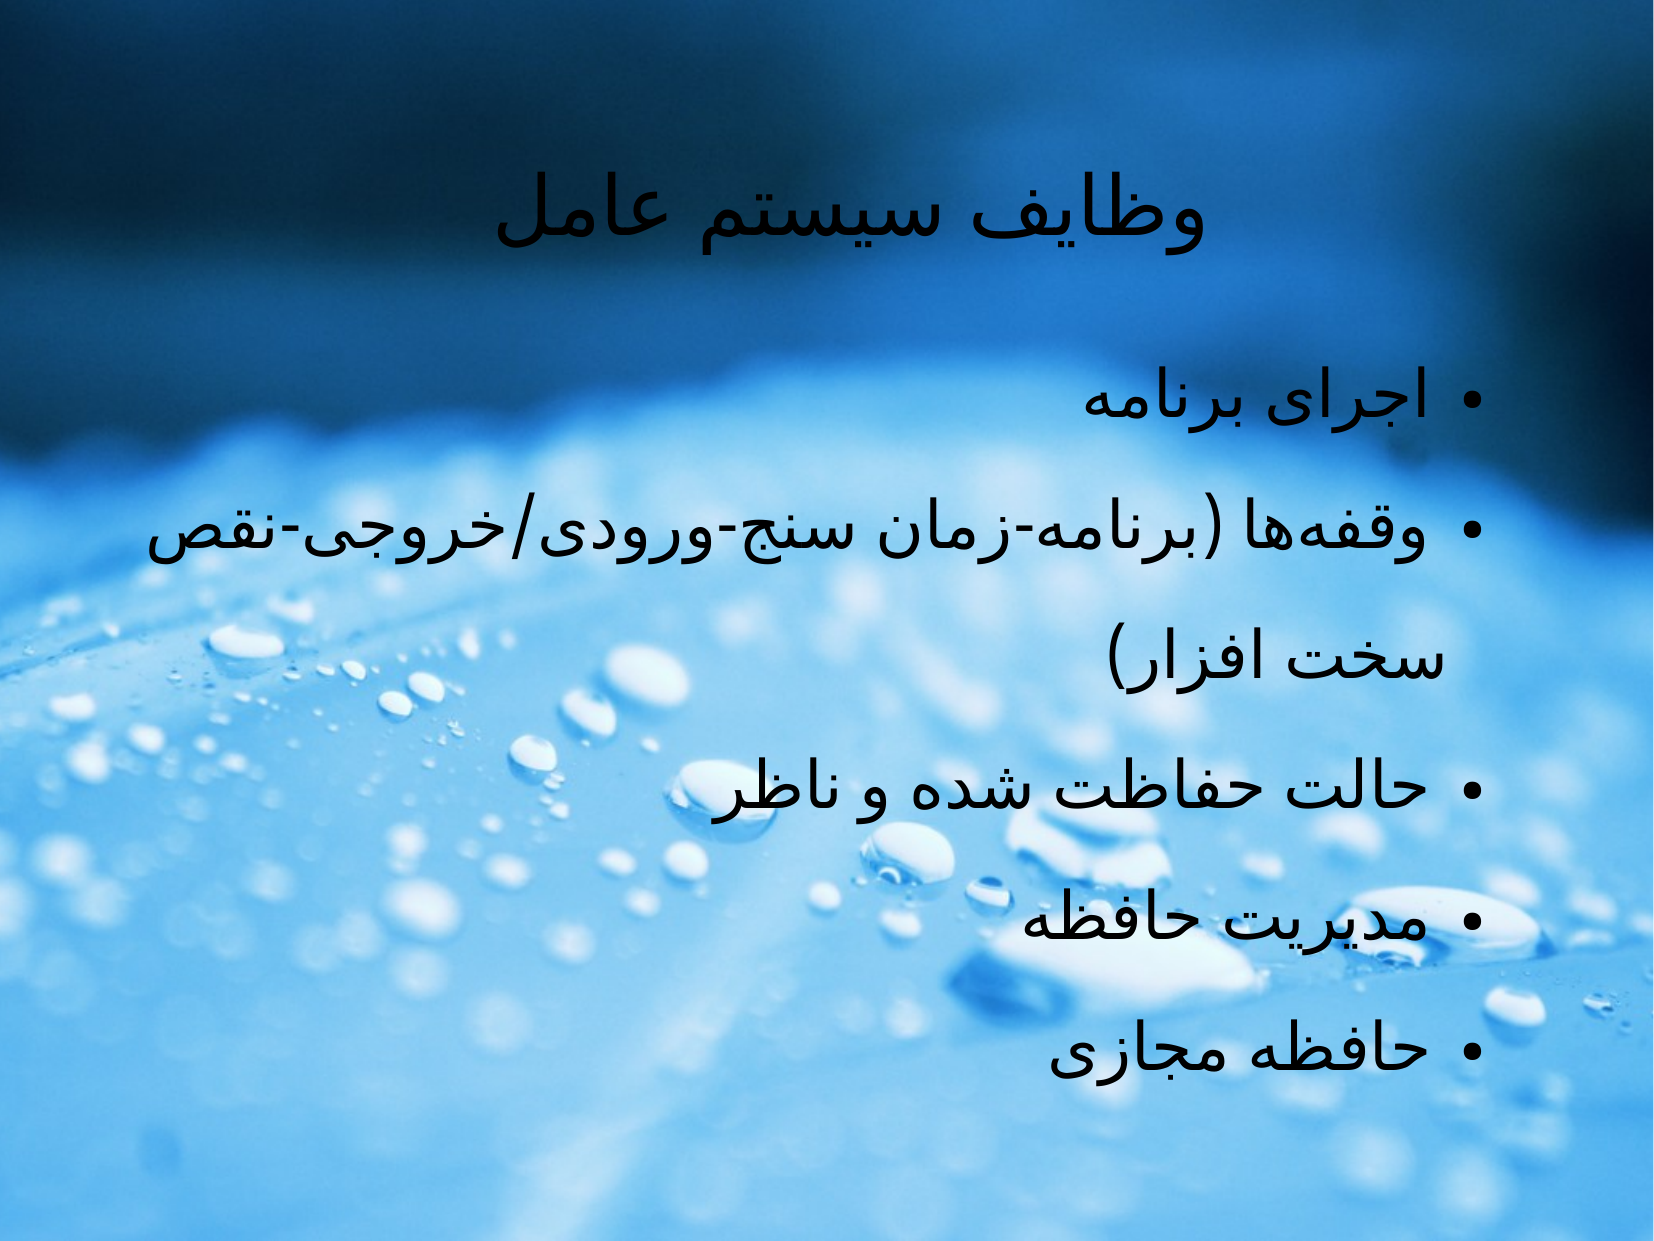

# وظایف سیستم عامل
 اجرای برنامه
 وقفه‌ها (برنامه-زمان سنج-ورودی/خروجی-نقص سخت افزار)
 حالت حفاظت شده و ناظر
 مدیریت حافظه
 حافظه مجازی